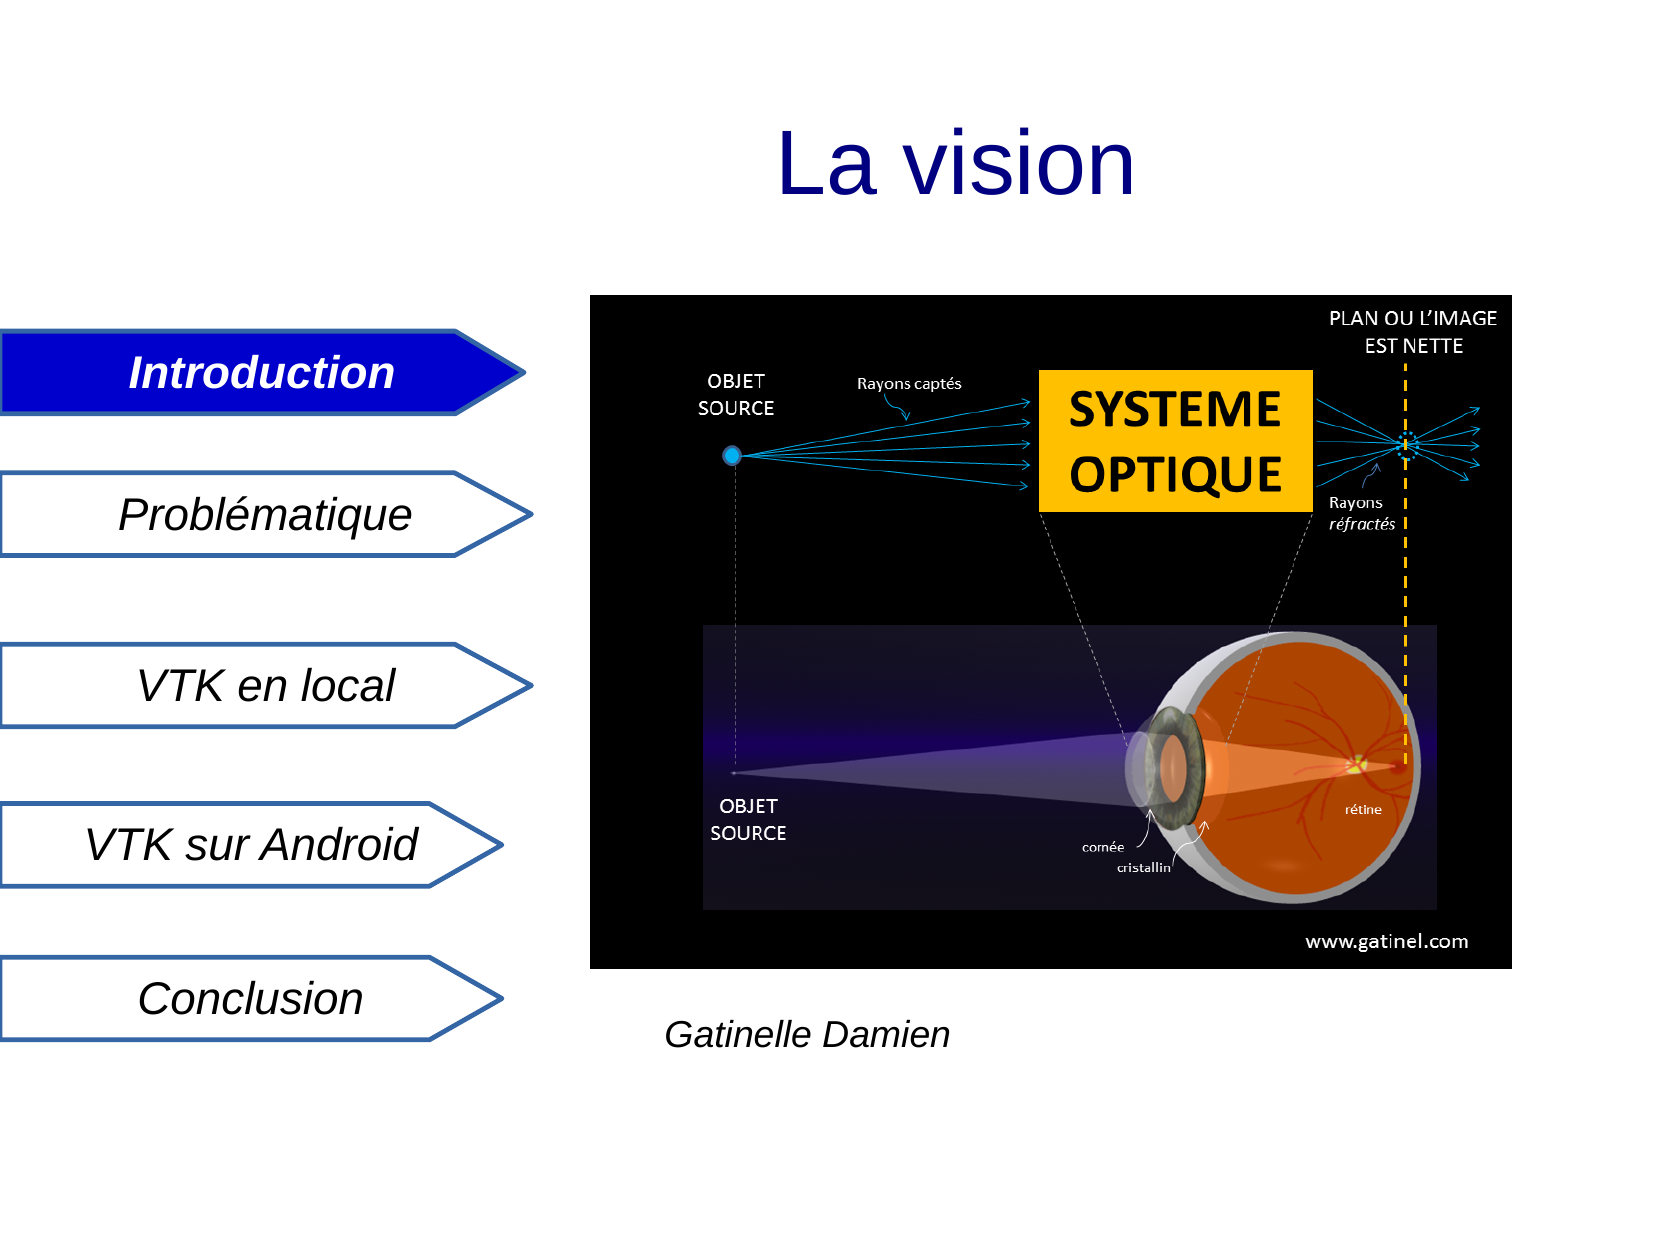

# La vision
Introduction
Problématique
VTK en local
VTK sur Android
Conclusion
Gatinelle Damien